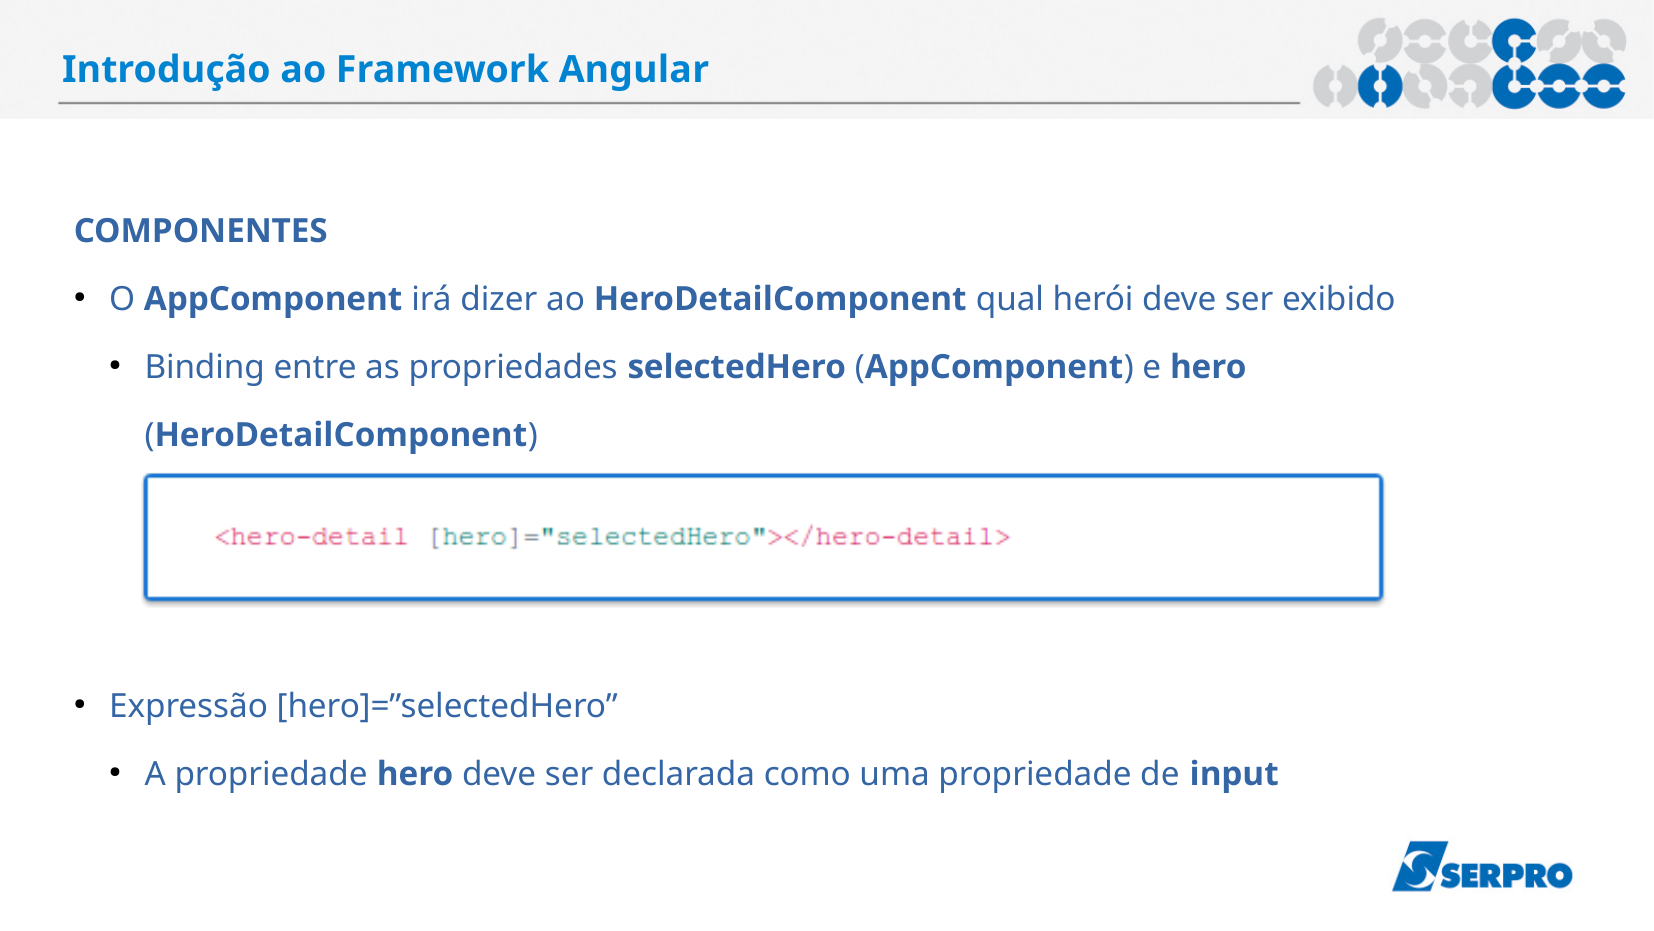

Introdução ao Framework Angular
COMPONENTES
O AppComponent irá dizer ao HeroDetailComponent qual herói deve ser exibido
Binding entre as propriedades selectedHero (AppComponent) e hero (HeroDetailComponent)
Expressão [hero]=”selectedHero”
A propriedade hero deve ser declarada como uma propriedade de input